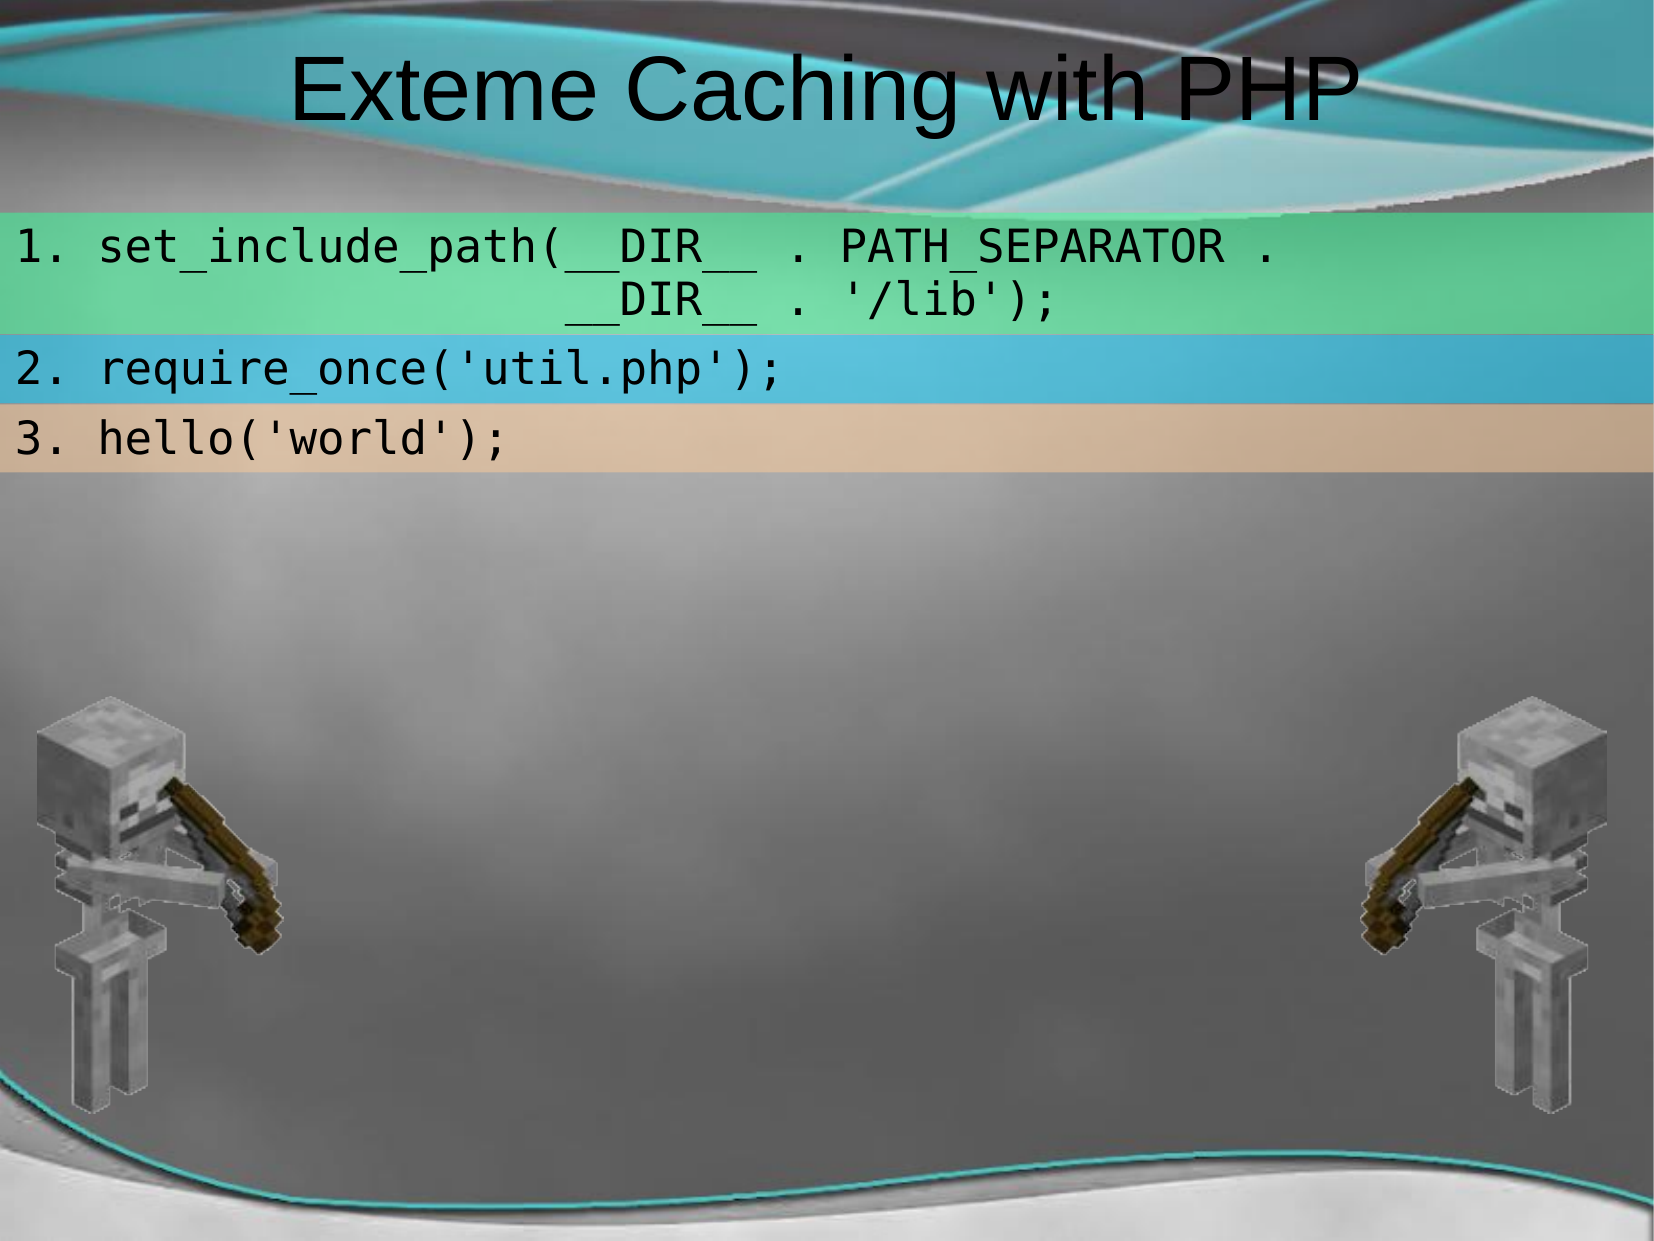

# Exteme Caching with PHP
1. set_include_path(__DIR__ . PATH_SEPARATOR .
   __DIR__ . '/lib');
2. require_once('util.php');
3. hello('world');